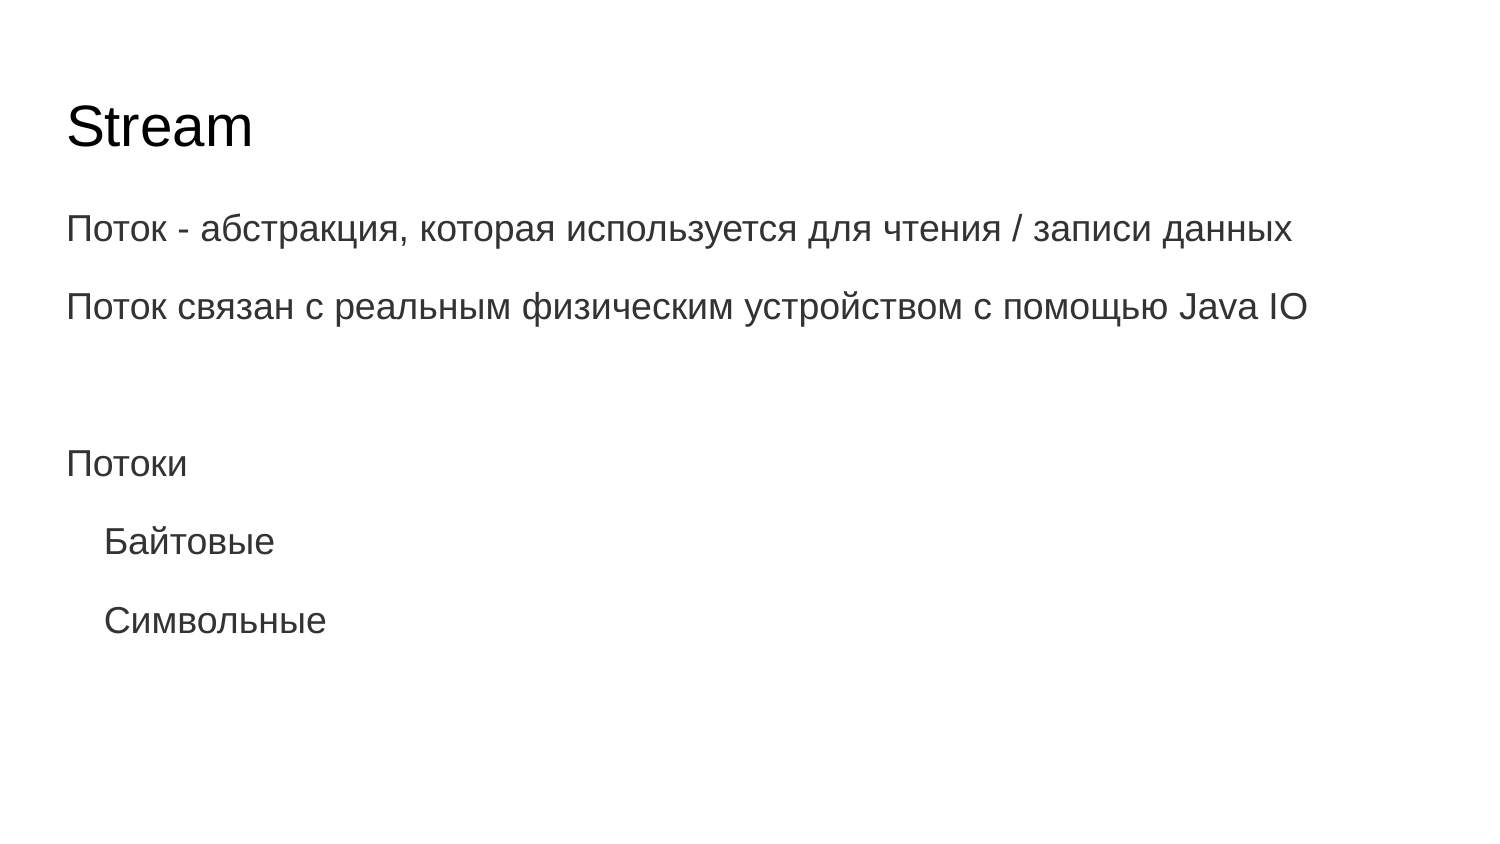

# Stream
Поток - абстракция, которая используется для чтения / записи данных
Поток связан с реальным физическим устройством с помощью Java IO
Потоки
Байтовые
Символьные